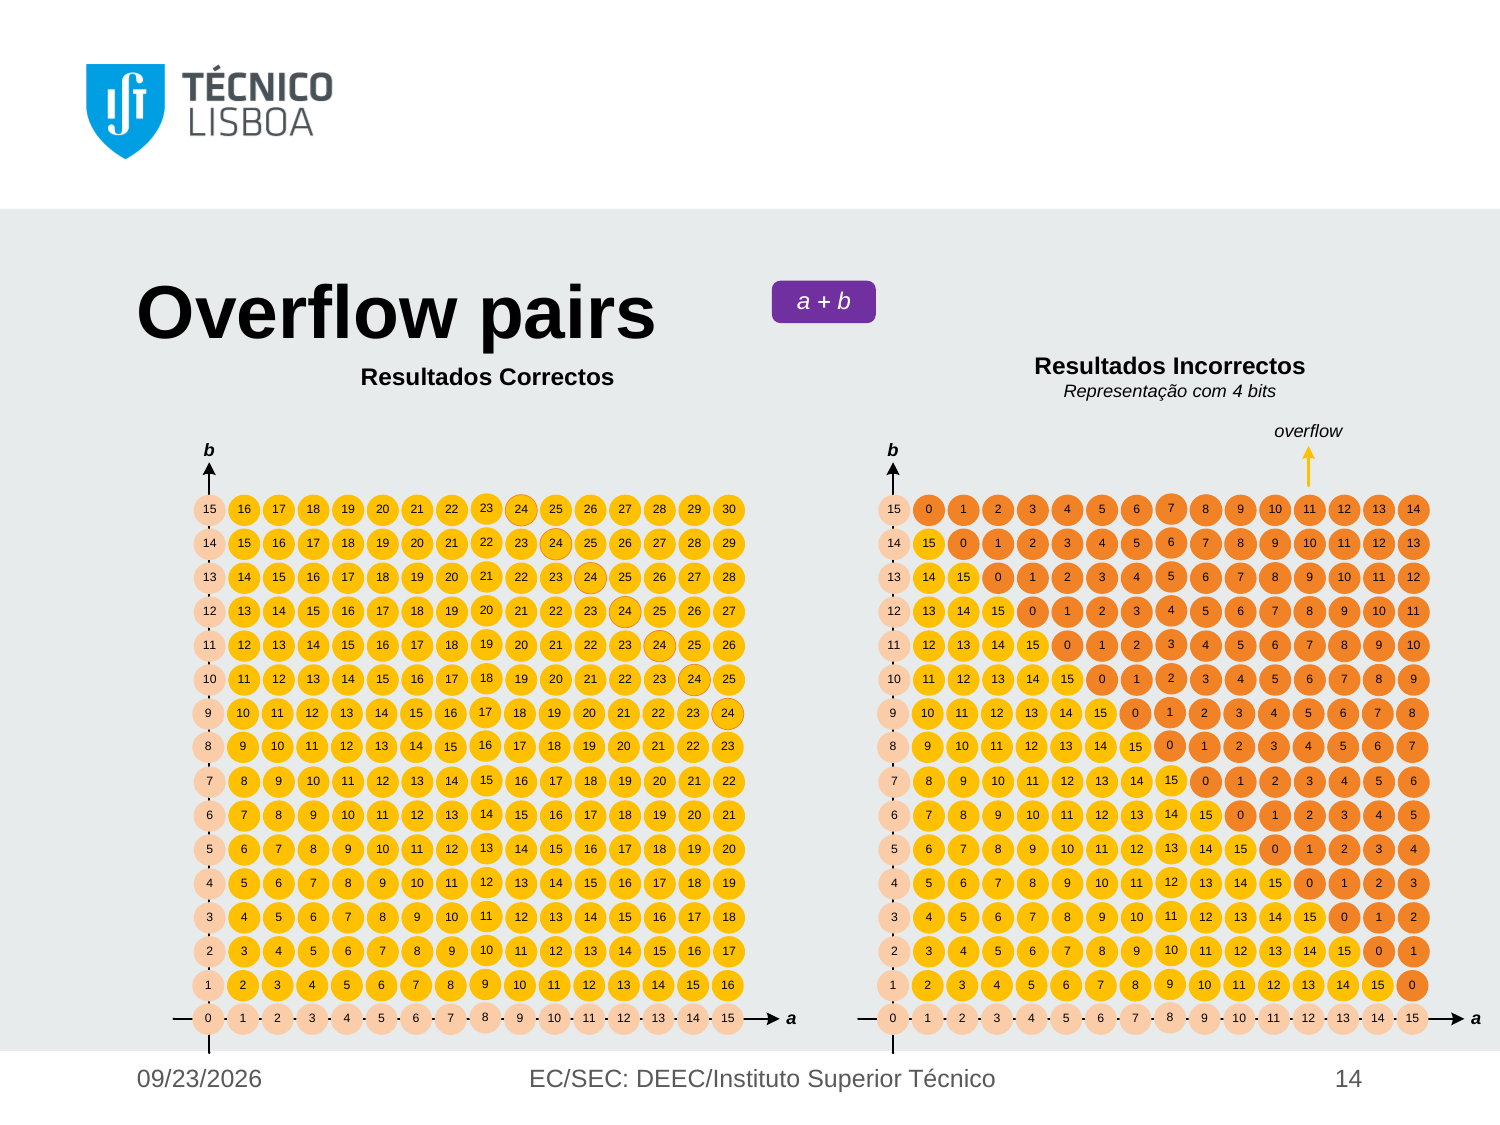

# Overflow pairs
EC/SEC: DEEC/Instituto Superior Técnico